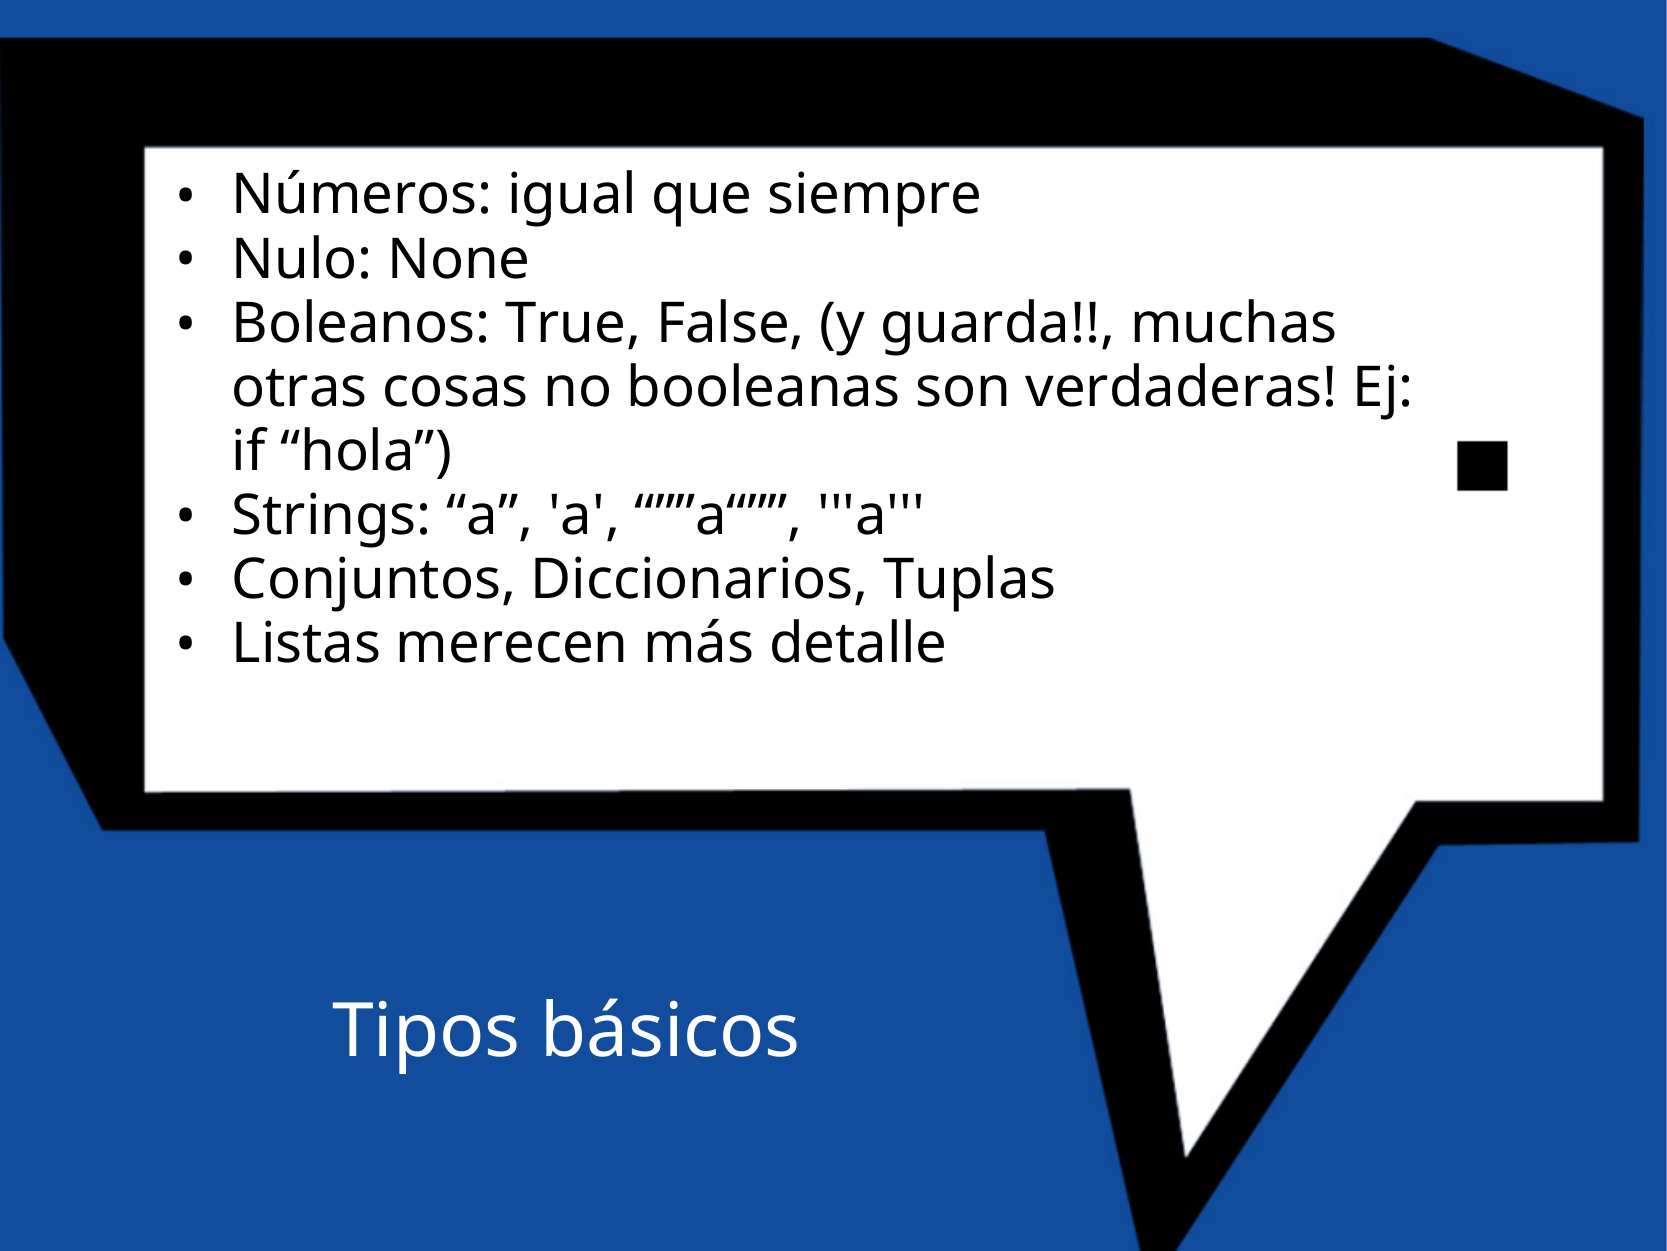

# Números: igual que siempre
Nulo: None
Boleanos: True, False, (y guarda!!, muchas otras cosas no booleanas son verdaderas! Ej: if “hola”)
Strings: “a”, 'a', “””a“””, '''a'''
Conjuntos, Diccionarios, Tuplas
Listas merecen más detalle
Tipos básicos